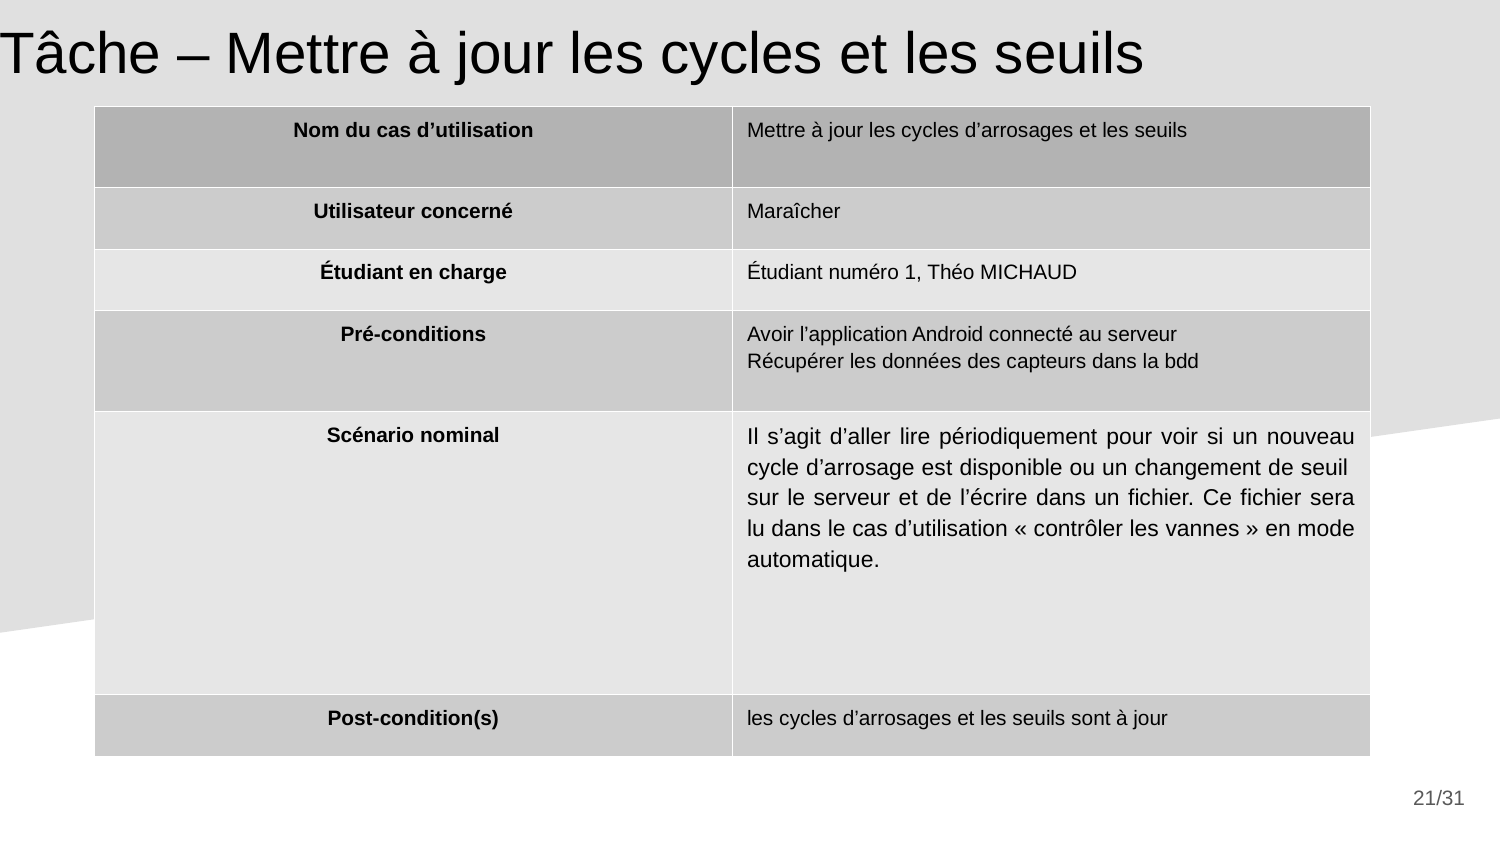

# Tâche – Mettre à jour les cycles et les seuils
| Nom du cas d’utilisation | Mettre à jour les cycles d’arrosages et les seuils |
| --- | --- |
| Utilisateur concerné | Maraîcher |
| Étudiant en charge | Étudiant numéro 1, Théo MICHAUD |
| Pré-conditions | Avoir l’application Android connecté au serveur Récupérer les données des capteurs dans la bdd |
| Scénario nominal | Il s’agit d’aller lire périodiquement pour voir si un nouveau cycle d’arrosage est disponible ou un changement de seuil sur le serveur et de l’écrire dans un fichier. Ce fichier sera lu dans le cas d’utilisation « contrôler les vannes » en mode automatique. |
| Post-condition(s) | les cycles d’arrosages et les seuils sont à jour |